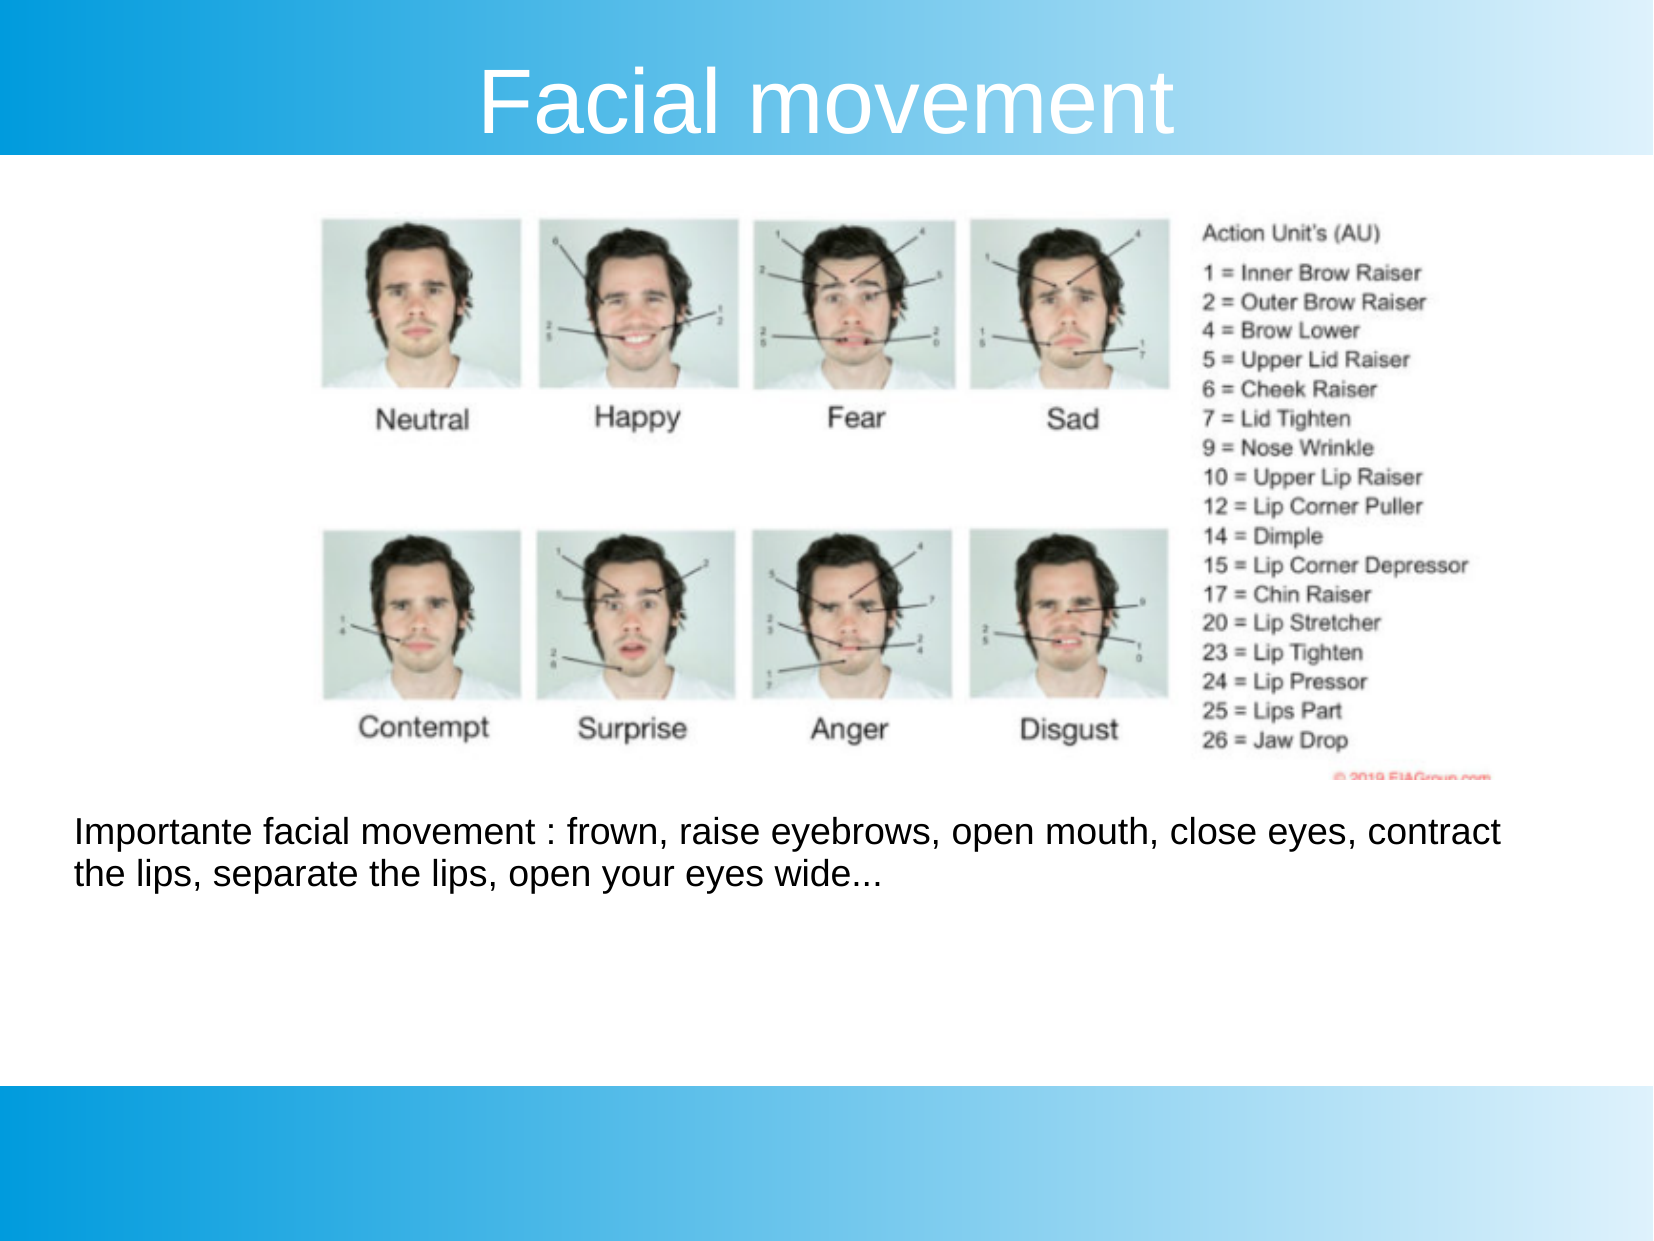

# Facial movement
Importante facial movement : frown, raise eyebrows, open mouth, close eyes, contract the lips, separate the lips, open your eyes wide...